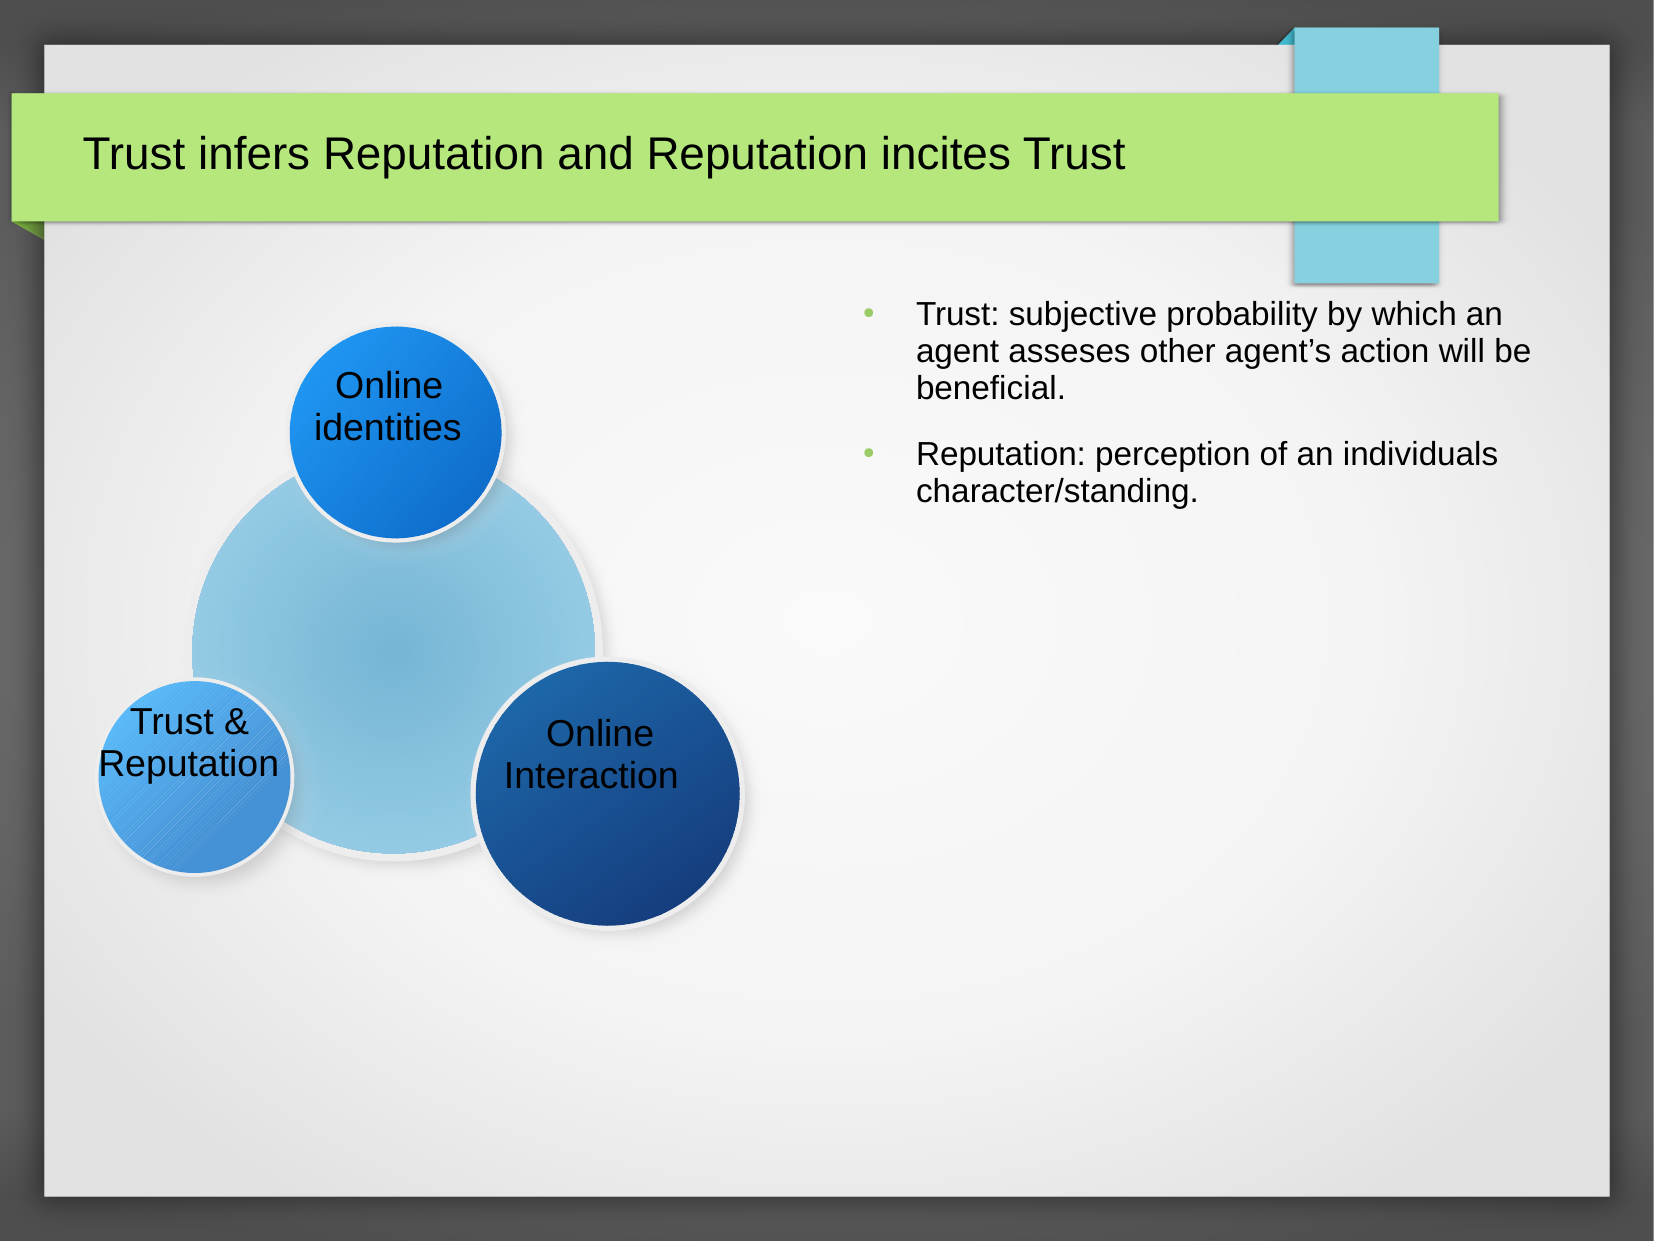

# Trust infers Reputation and Reputation incites Trust
Trust: subjective probability by which an agent asseses other agent’s action will be beneficial.
Reputation: perception of an individuals character/standing.
 Online identities
 Trust &
Reputation
 Online
Interaction